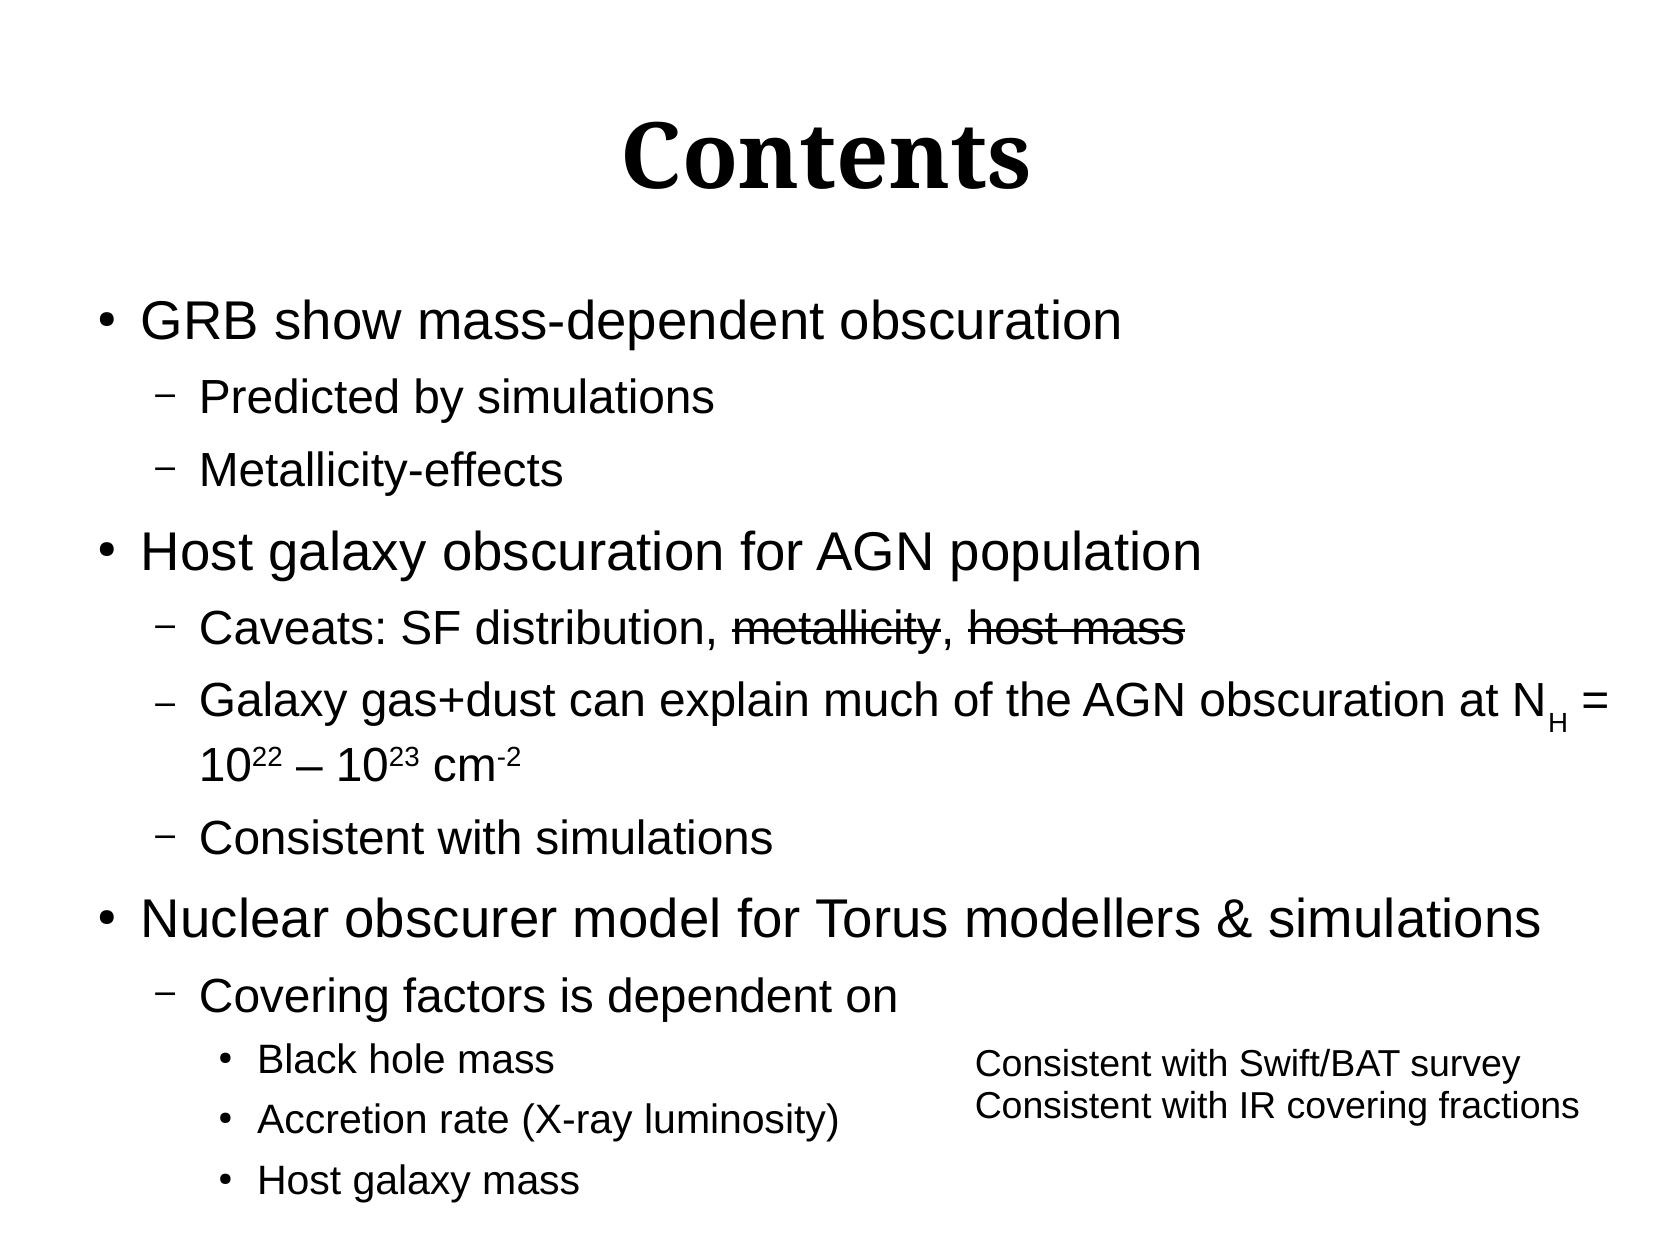

# Contents
GRB show mass-dependent obscuration
Predicted by simulations
Metallicity-effects
Host galaxy obscuration for AGN population
Caveats: SF distribution, metallicity, host mass
Galaxy gas+dust can explain much of the AGN obscuration at NH = 1022 – 1023 cm-2
Consistent with simulations
Nuclear obscurer model for Torus modellers & simulations
Covering factors is dependent on
Black hole mass
Accretion rate (X-ray luminosity)
Host galaxy mass
Consistent with Swift/BAT survey
Consistent with IR covering fractions